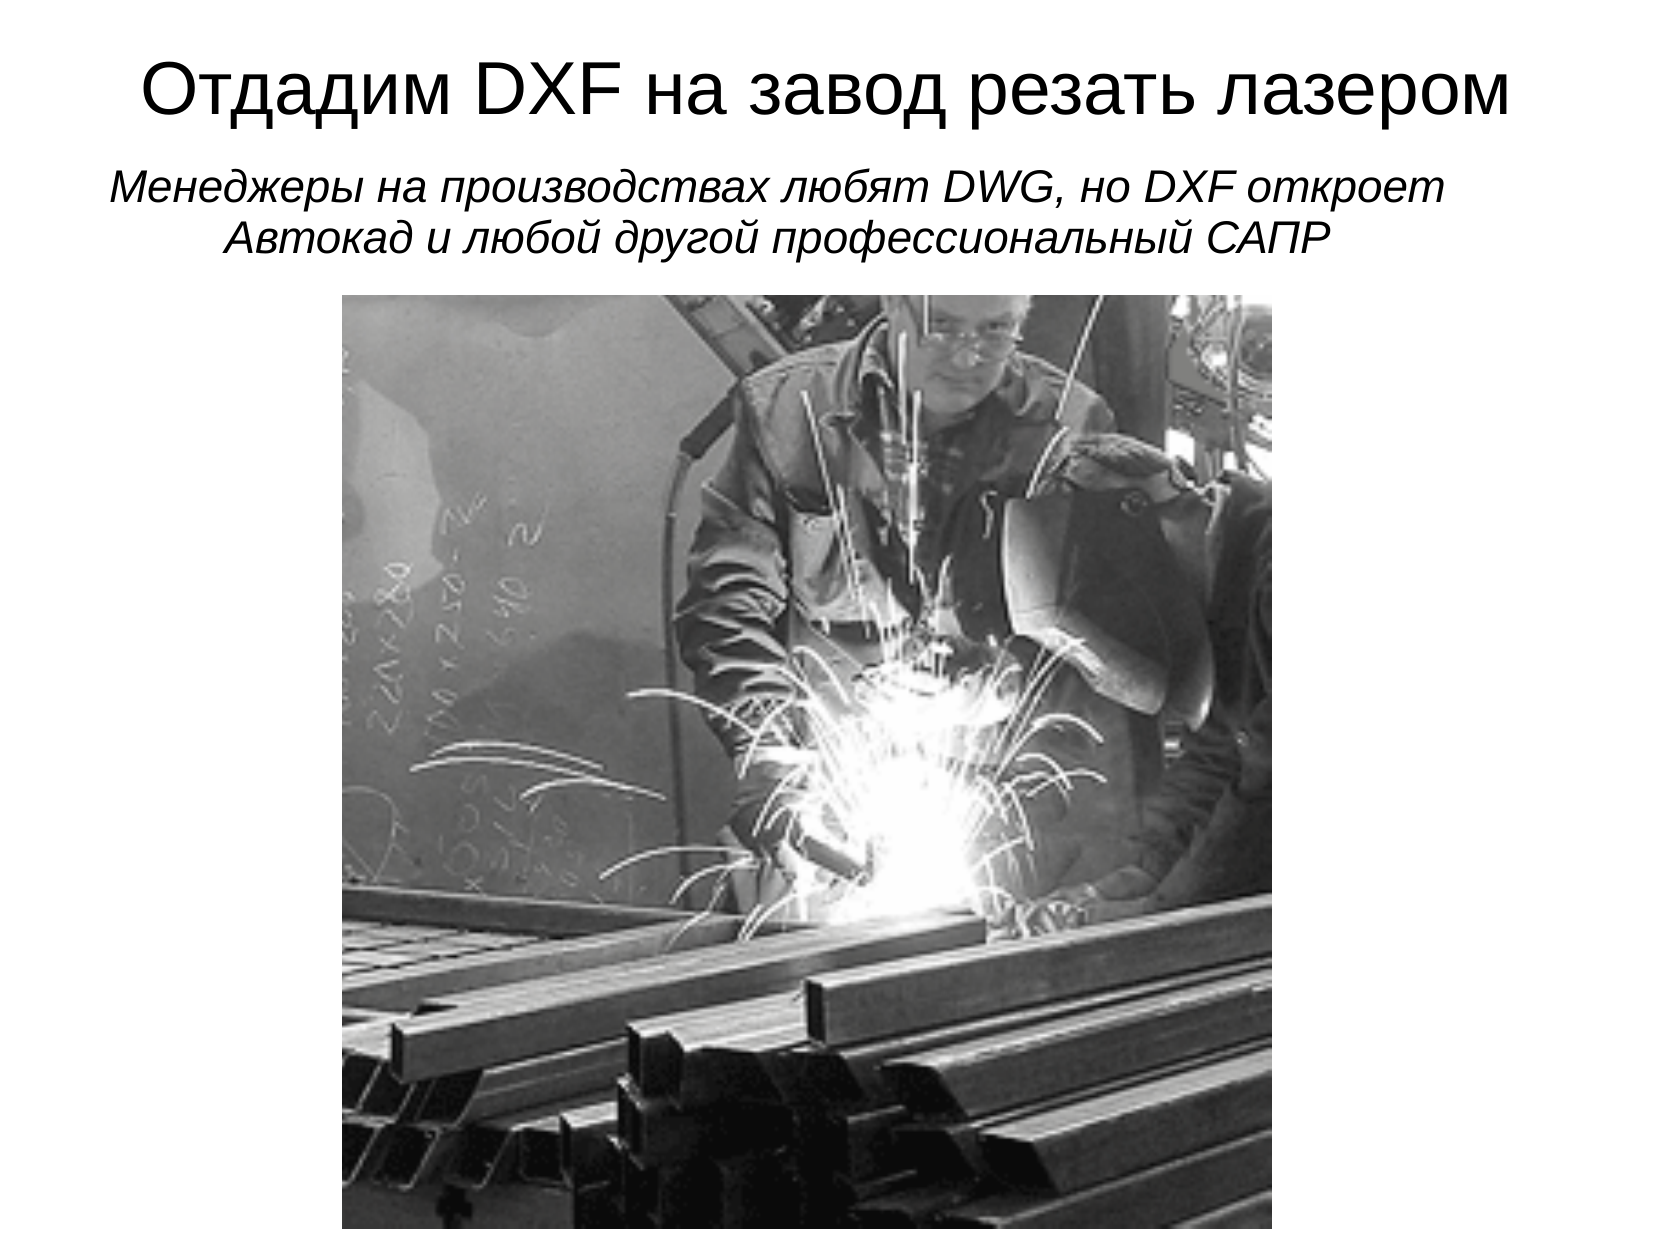

# Отдадим DXF на завод резать лазером
Менеджеры на производствах любят DWG, но DXF откроет Автокад и любой другой профессиональный САПР